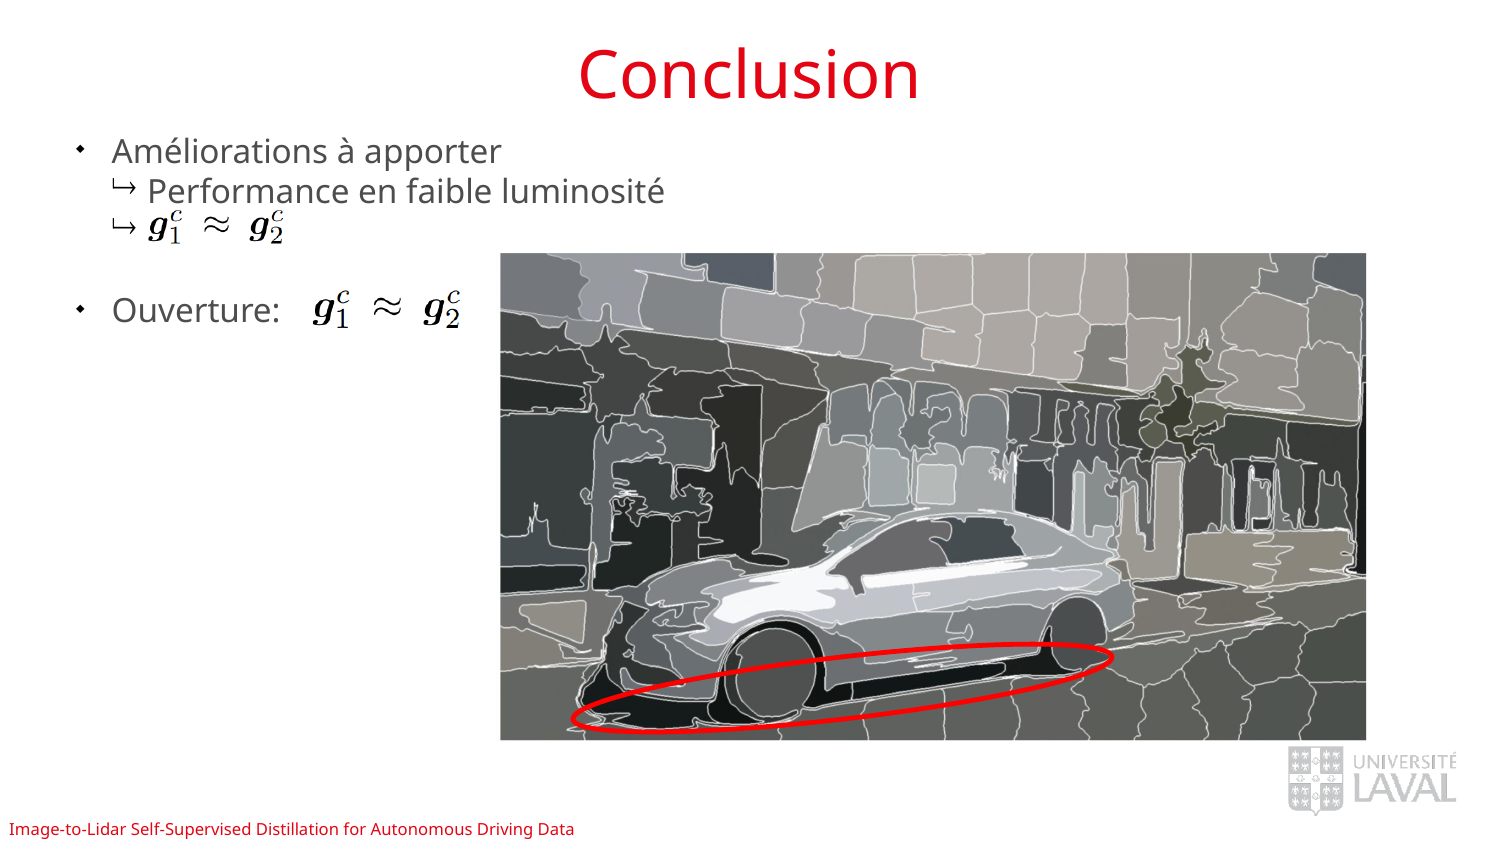

Conclusion
# Améliorations à apporter
Performance en faible luminosité
.
­Ouverture:
Image-to-Lidar Self-Supervised Distillation for Autonomous Driving Data